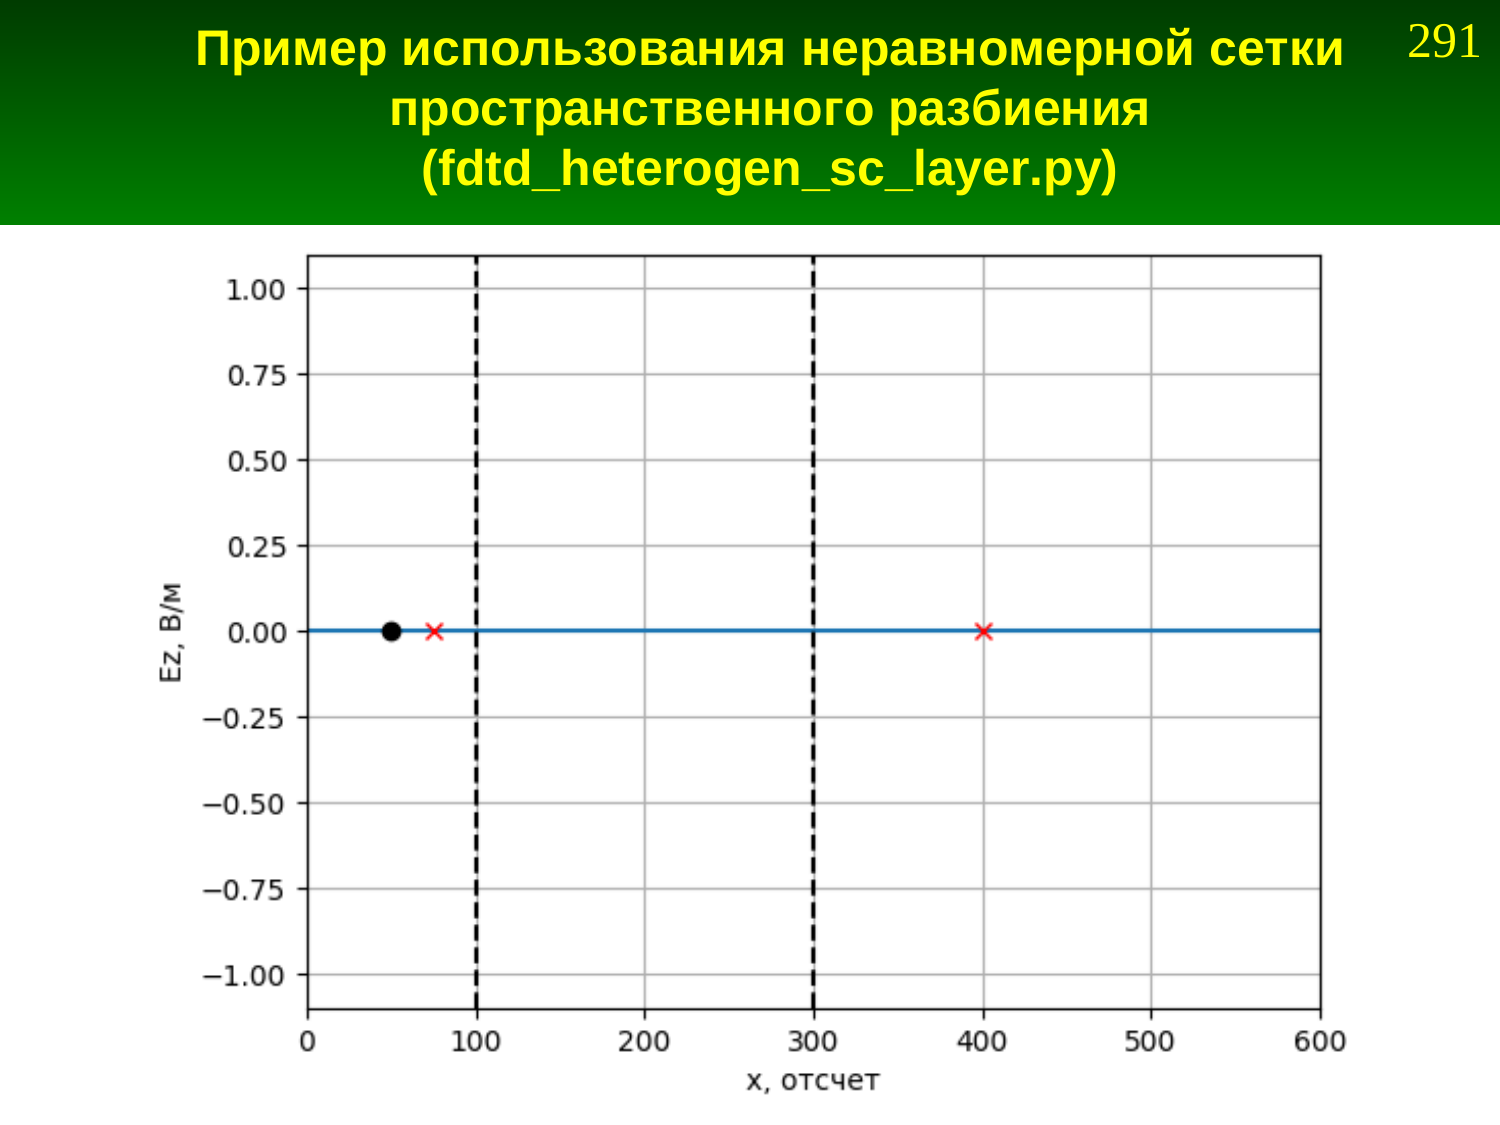

# Пример использования неравномерной сетки пространственного разбиения (fdtd_heterogen_sc_layer.py)